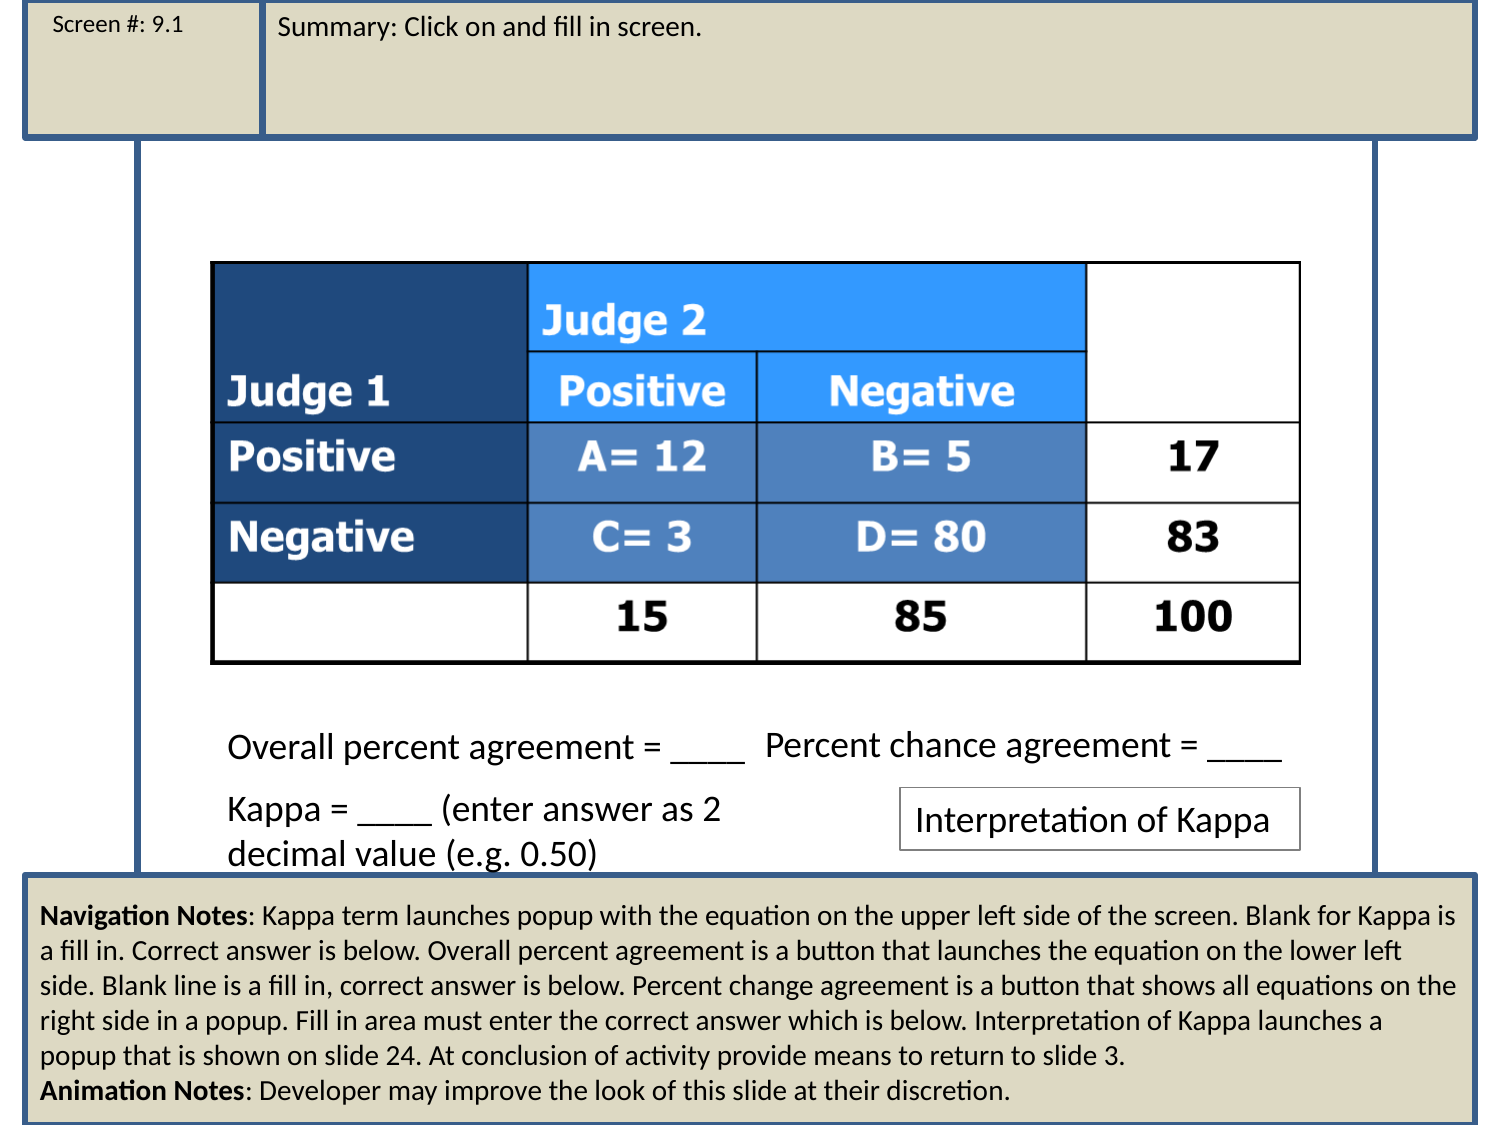

Screen #: 9.1
Summary: Click on and fill in screen.
Kappa =
Percent chance agreement =
Exp [A]=
Exp [D]=
Percent chance agreement = ____
Overall percent agreement = ____
Kappa = ____ (enter answer as 2 decimal value (e.g. 0.50)
Interpretation of Kappa
Navigation Notes: Kappa term launches popup with the equation on the upper left side of the screen. Blank for Kappa is a fill in. Correct answer is below. Overall percent agreement is a button that launches the equation on the lower left side. Blank line is a fill in, correct answer is below. Percent change agreement is a button that shows all equations on the right side in a popup. Fill in area must enter the correct answer which is below. Interpretation of Kappa launches a popup that is shown on slide 24. At conclusion of activity provide means to return to slide 3.
Animation Notes: Developer may improve the look of this slide at their discretion.
Overall percent agreement or = Percent observed agreement